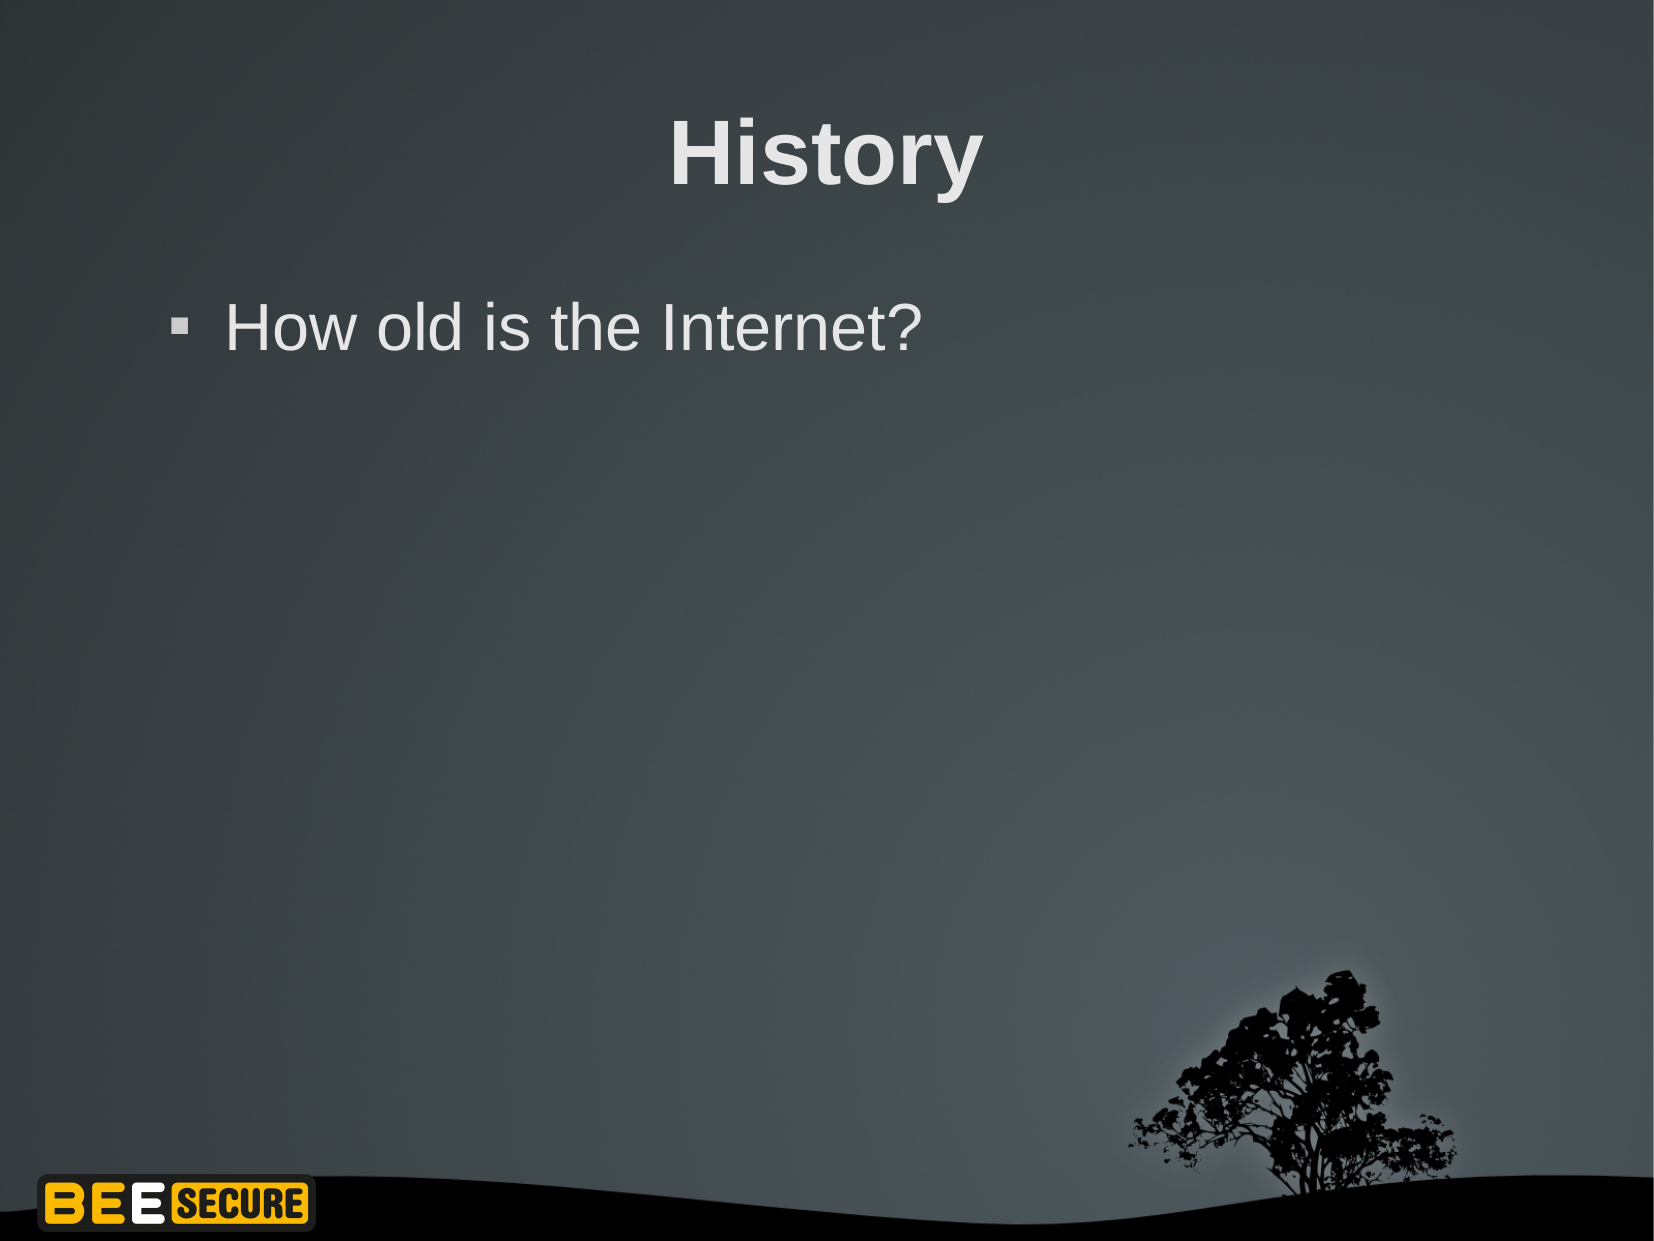

# History
How old is the Internet?